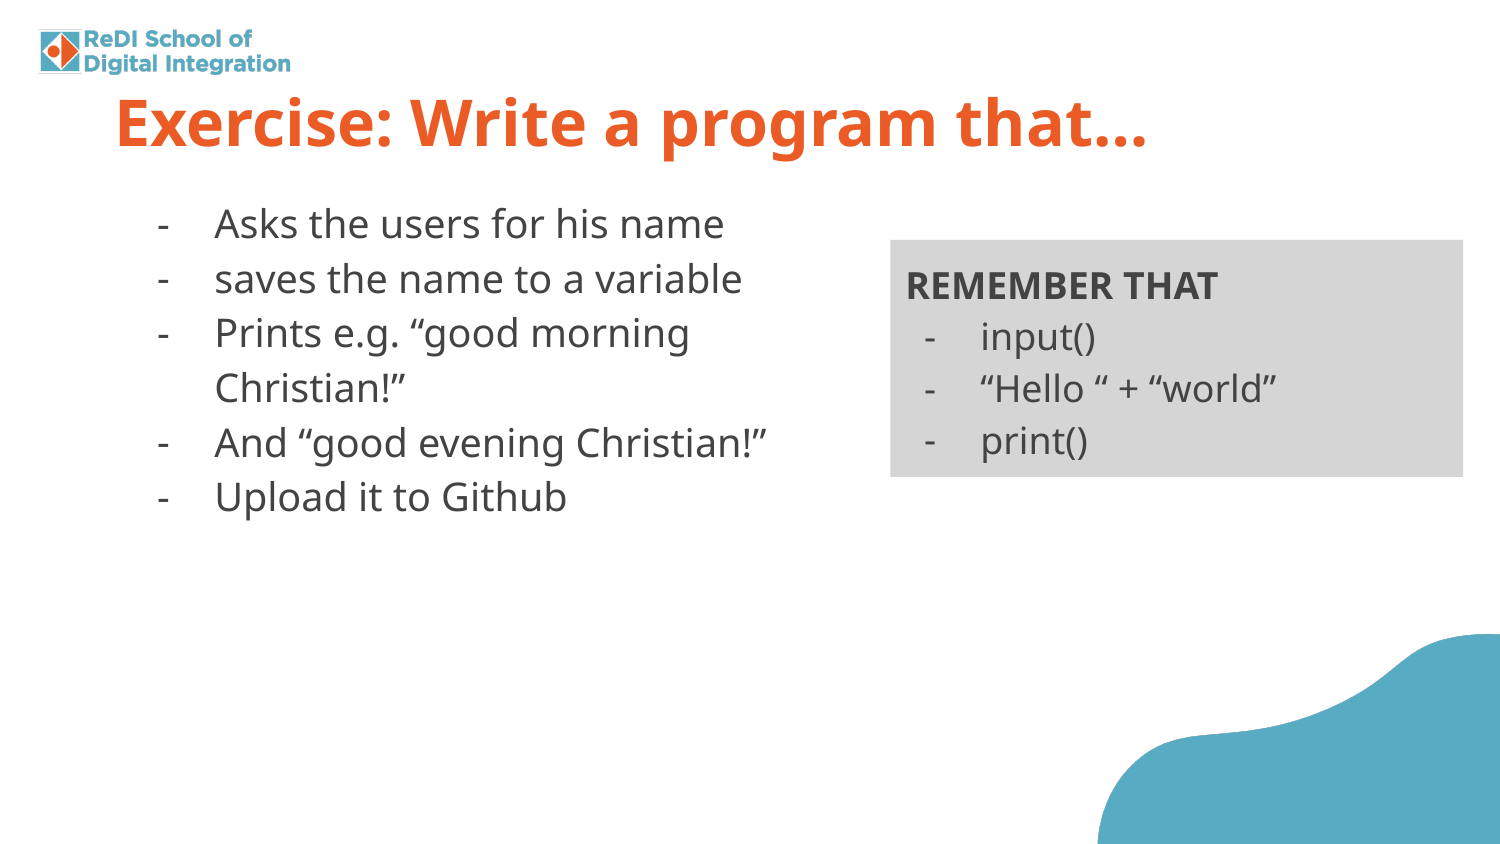

Exercise: Write a program that…
Asks the users for his name
saves the name to a variable
Prints e.g. “good morning Christian!”
And “good evening Christian!”
Upload it to Github
REMEMBER THAT
input()
“Hello “ + “world”
print()